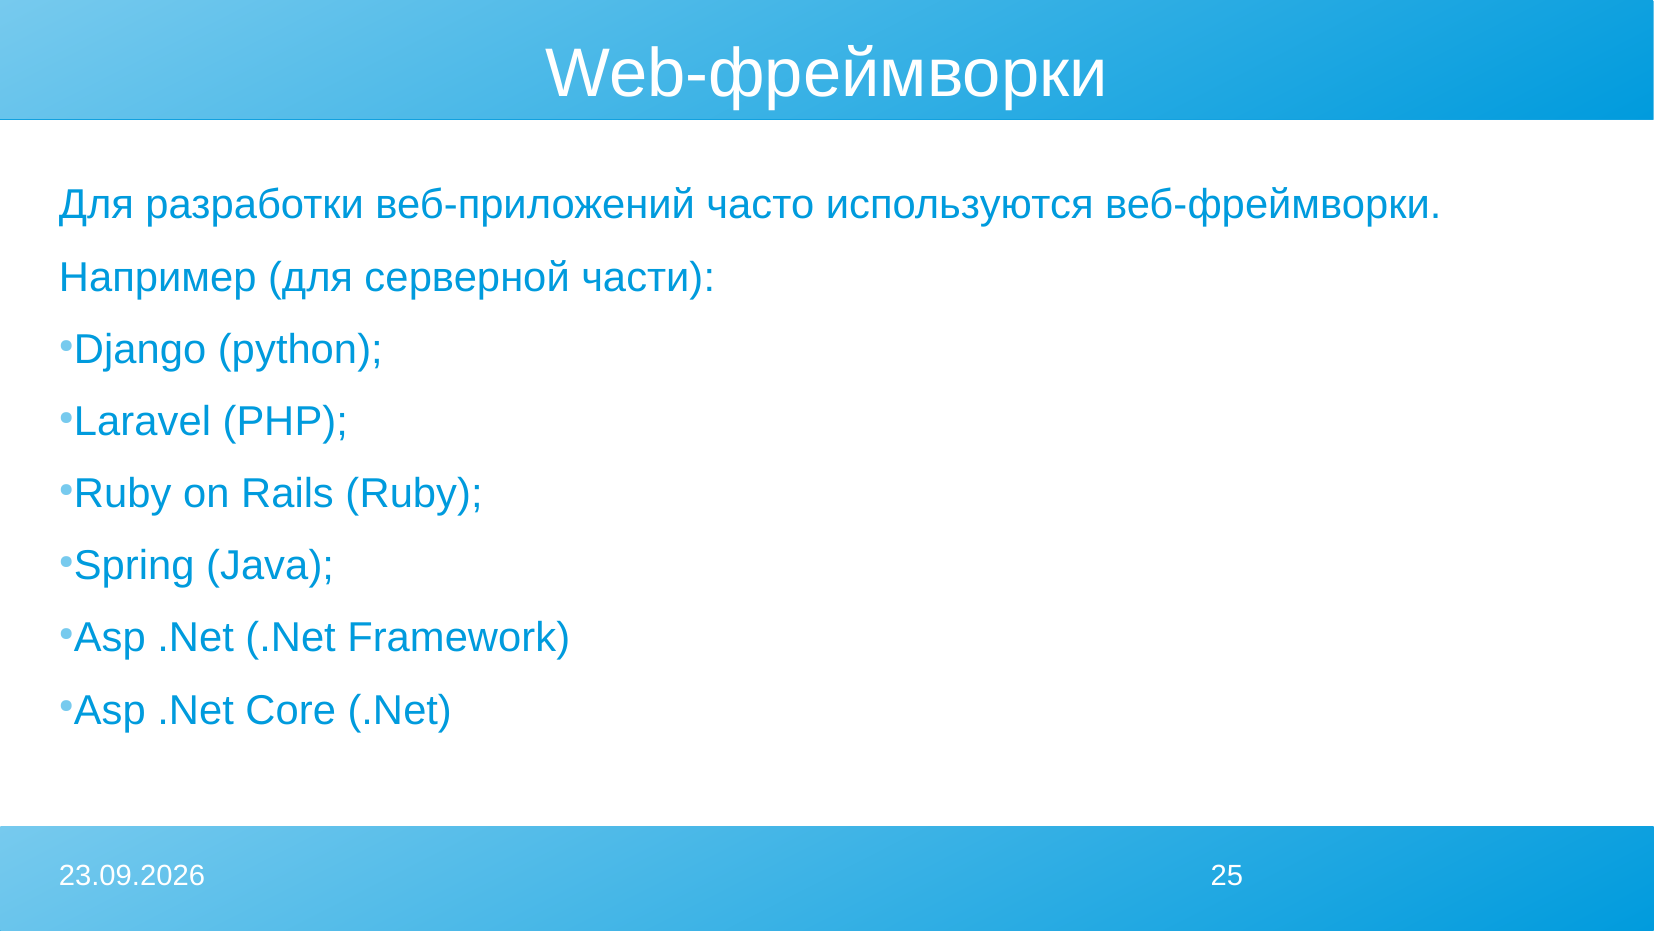

# Web-фреймворки
Для разработки веб-приложений часто используются веб-фреймворки.
Например (для серверной части):
Django (python);
Laravel (PHP);
Ruby on Rails (Ruby);
Spring (Java);
Asp .Net (.Net Framework)
Asp .Net Core (.Net)